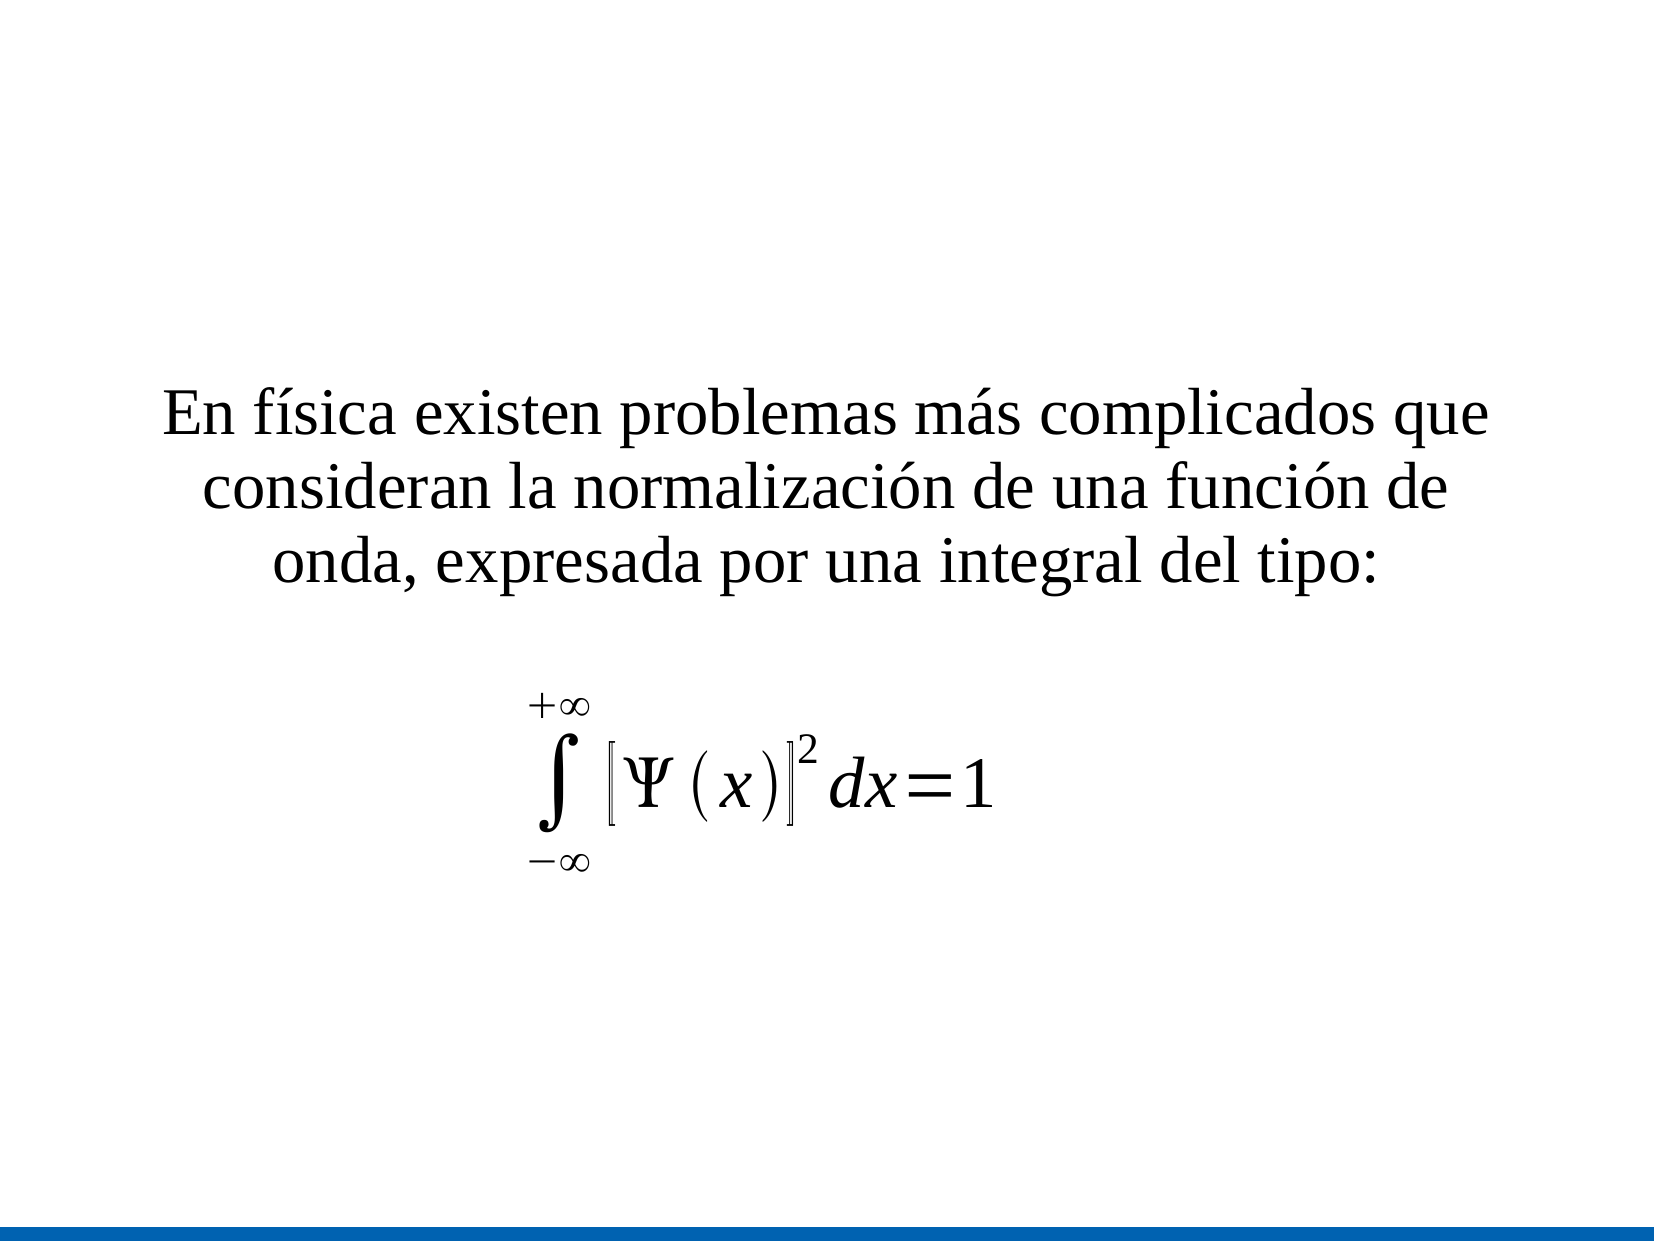

#
En física existen problemas más complicados que consideran la normalización de una función de onda, expresada por una integral del tipo: